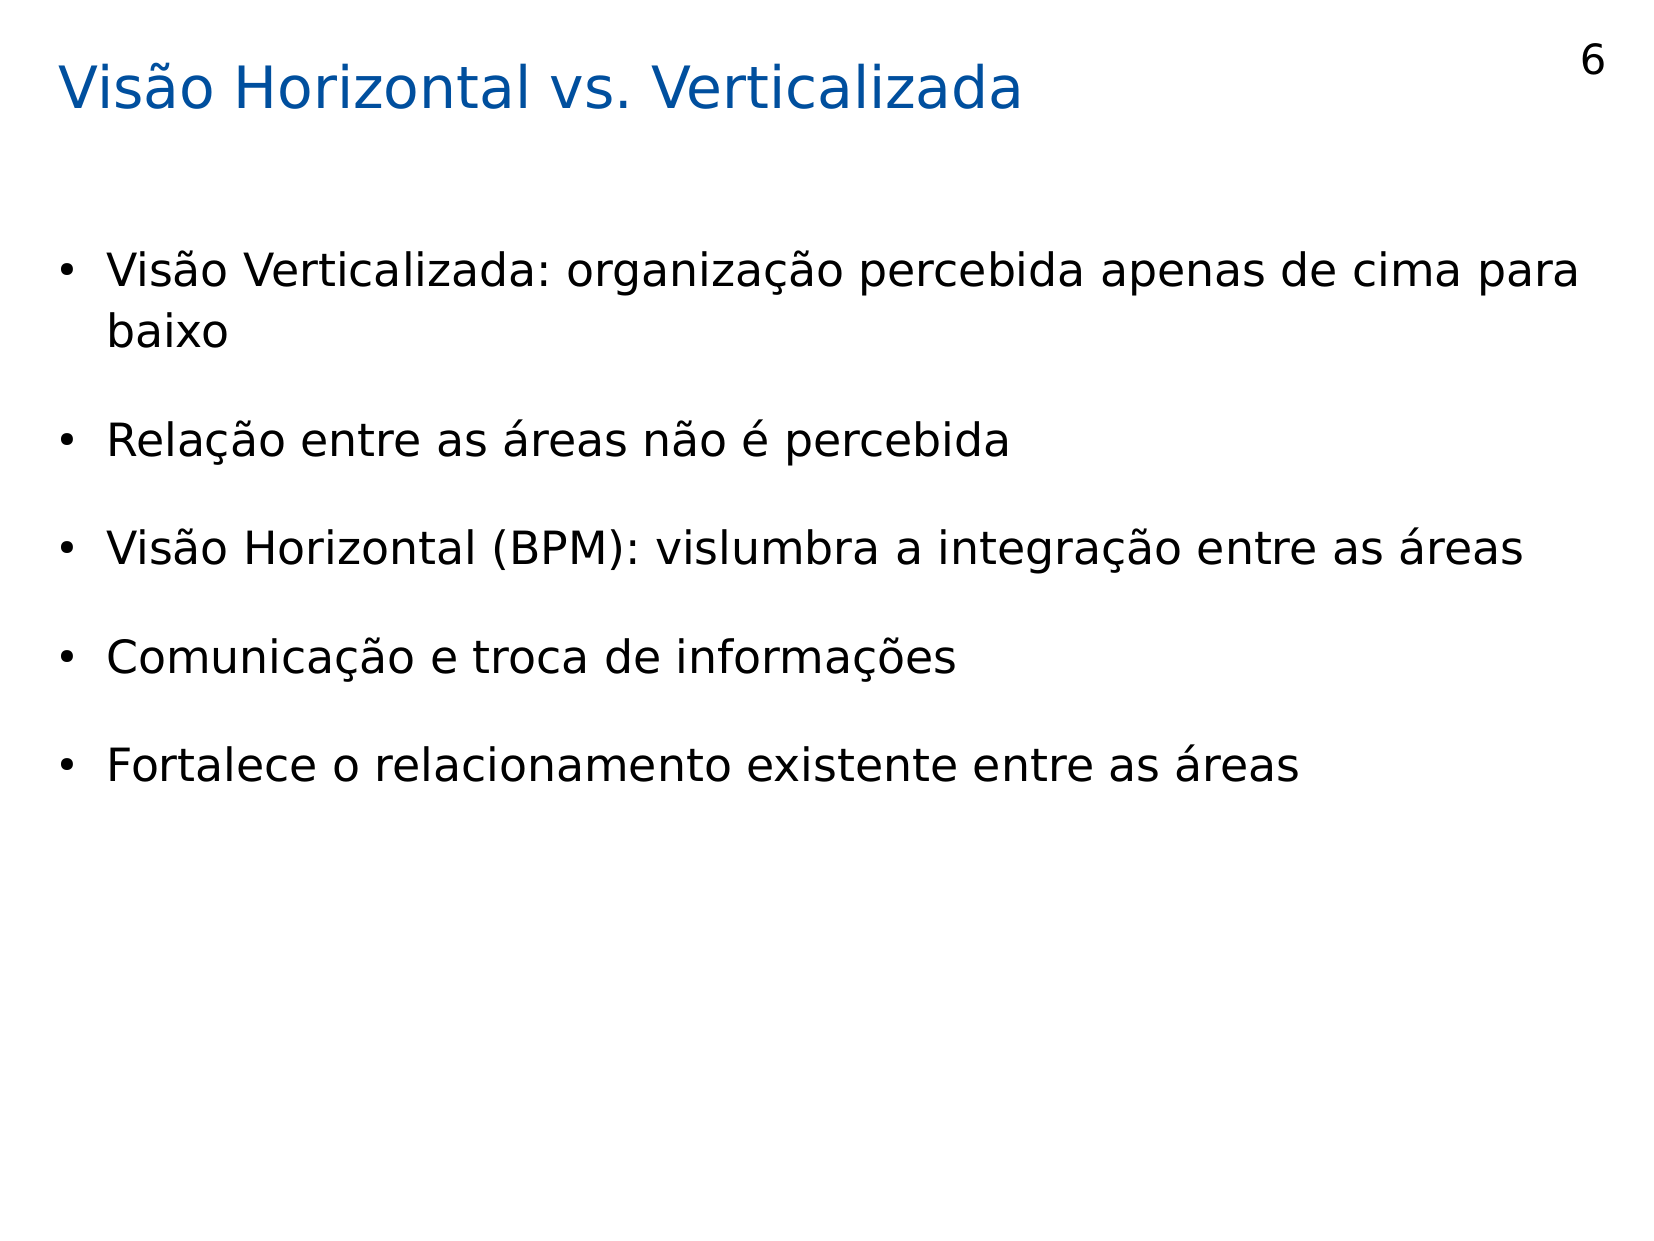

# Visão Horizontal vs. Verticalizada
6
Visão Verticalizada: organização percebida apenas de cima para baixo
Relação entre as áreas não é percebida
Visão Horizontal (BPM): vislumbra a integração entre as áreas
Comunicação e troca de informações
Fortalece o relacionamento existente entre as áreas